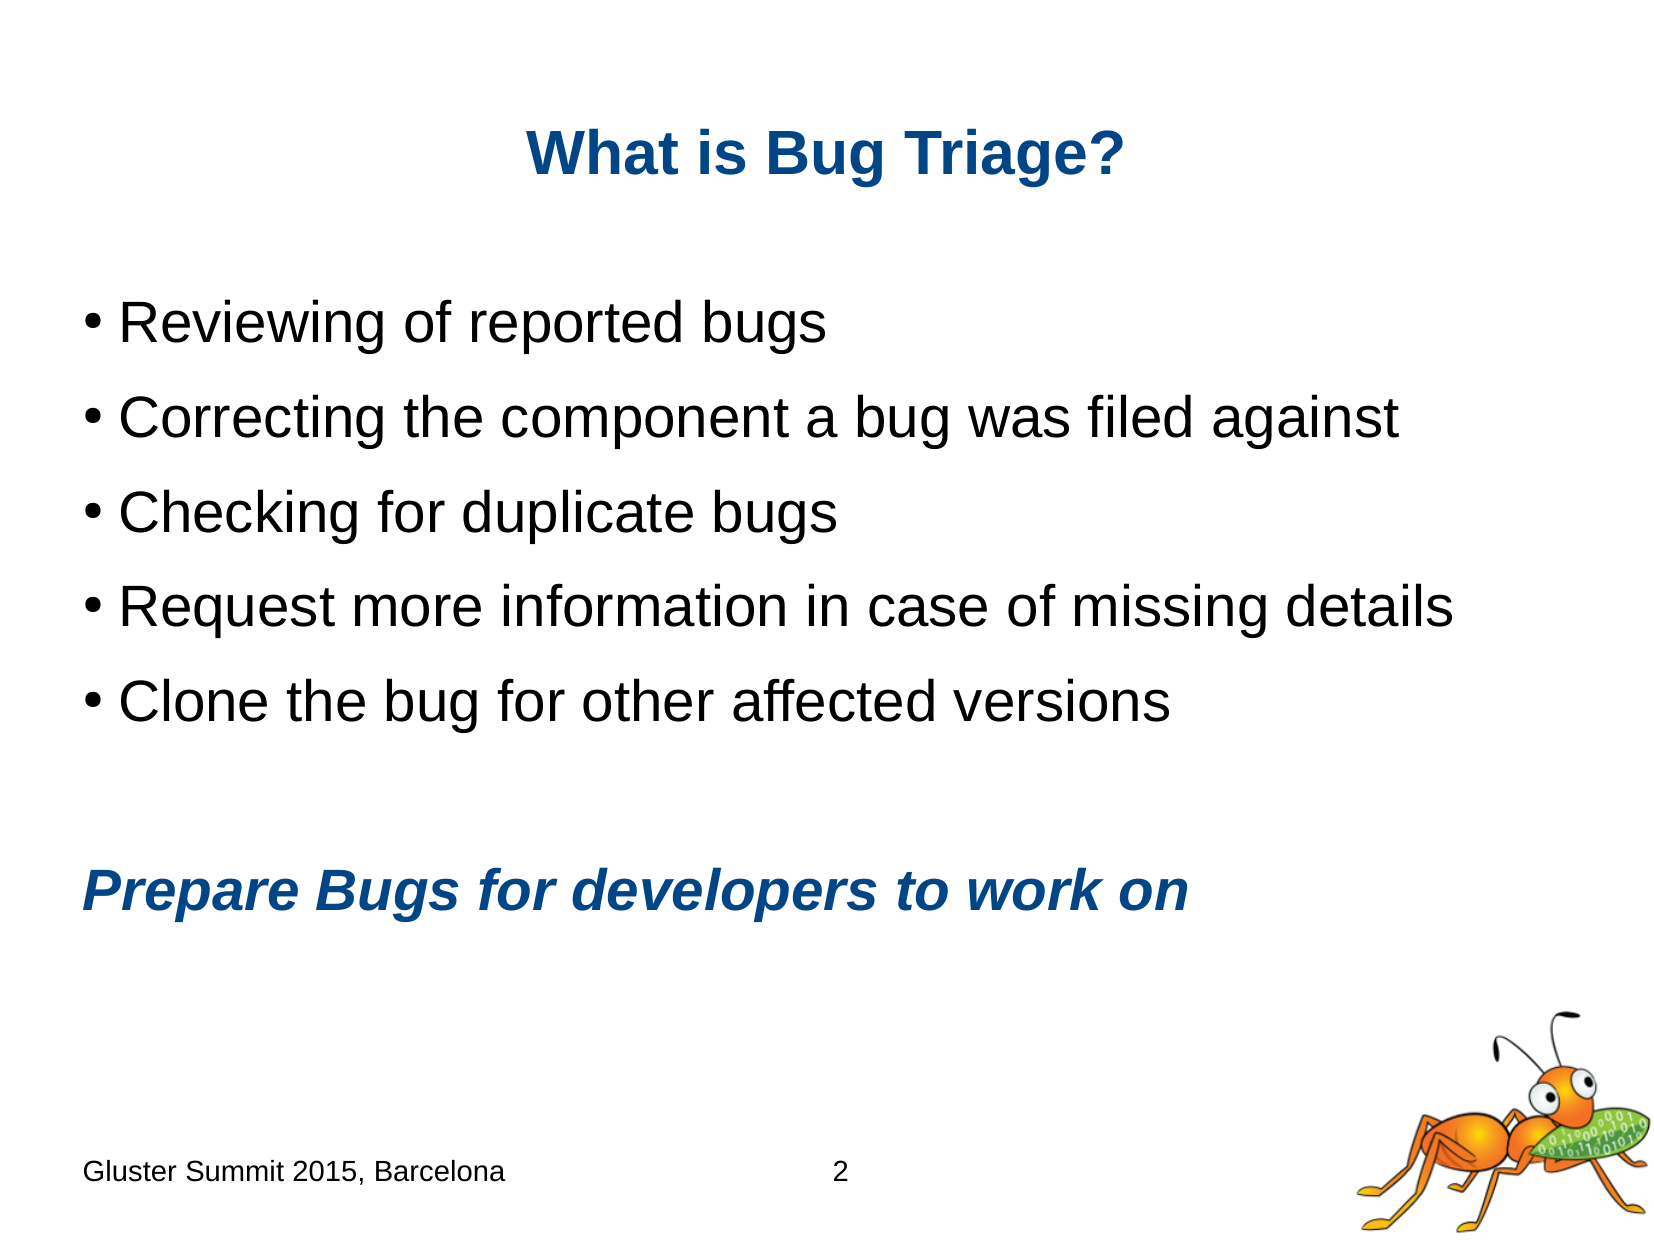

# What is Bug Triage?
Reviewing of reported bugs
Correcting the component a bug was filed against
Checking for duplicate bugs
Request more information in case of missing details
Clone the bug for other affected versions
Prepare Bugs for developers to work on
Gluster Summit 2015, Barcelona
2